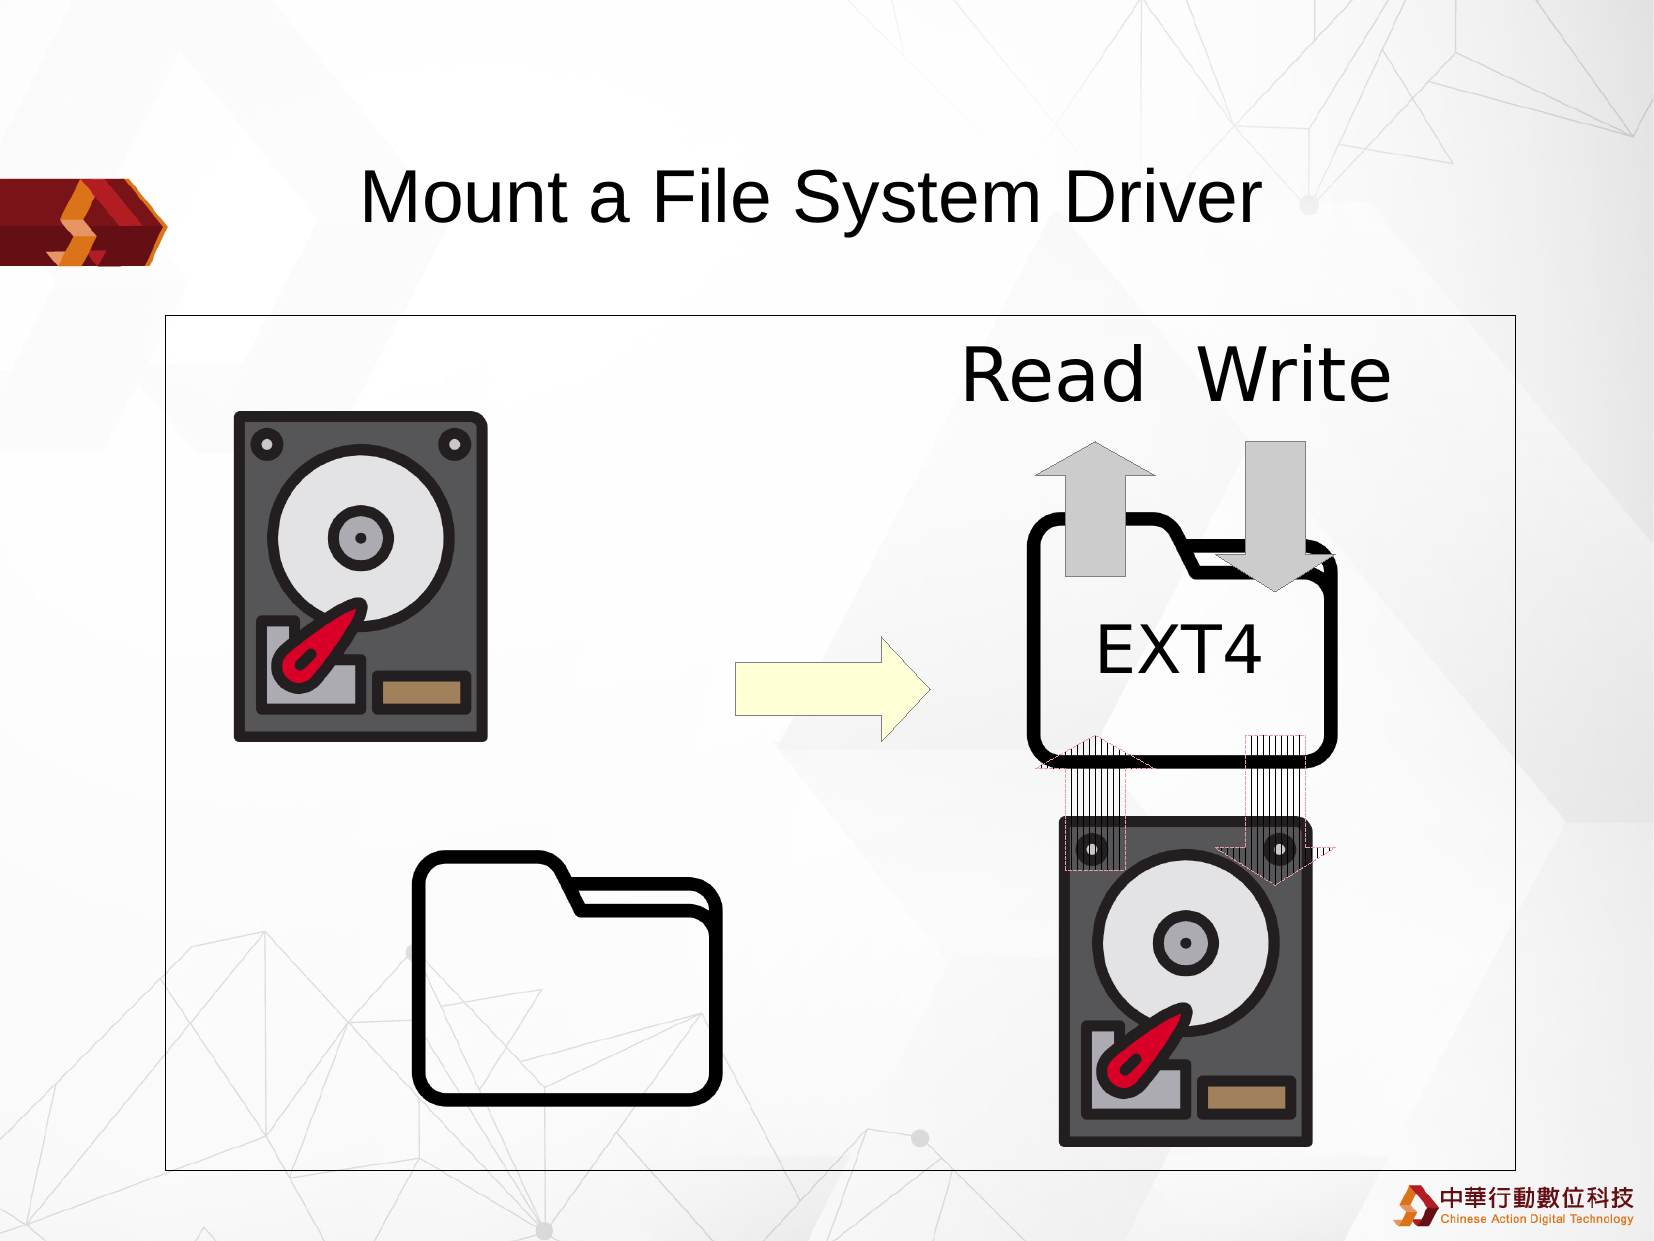

# Mount a File System Driver
Read Write
EXT4